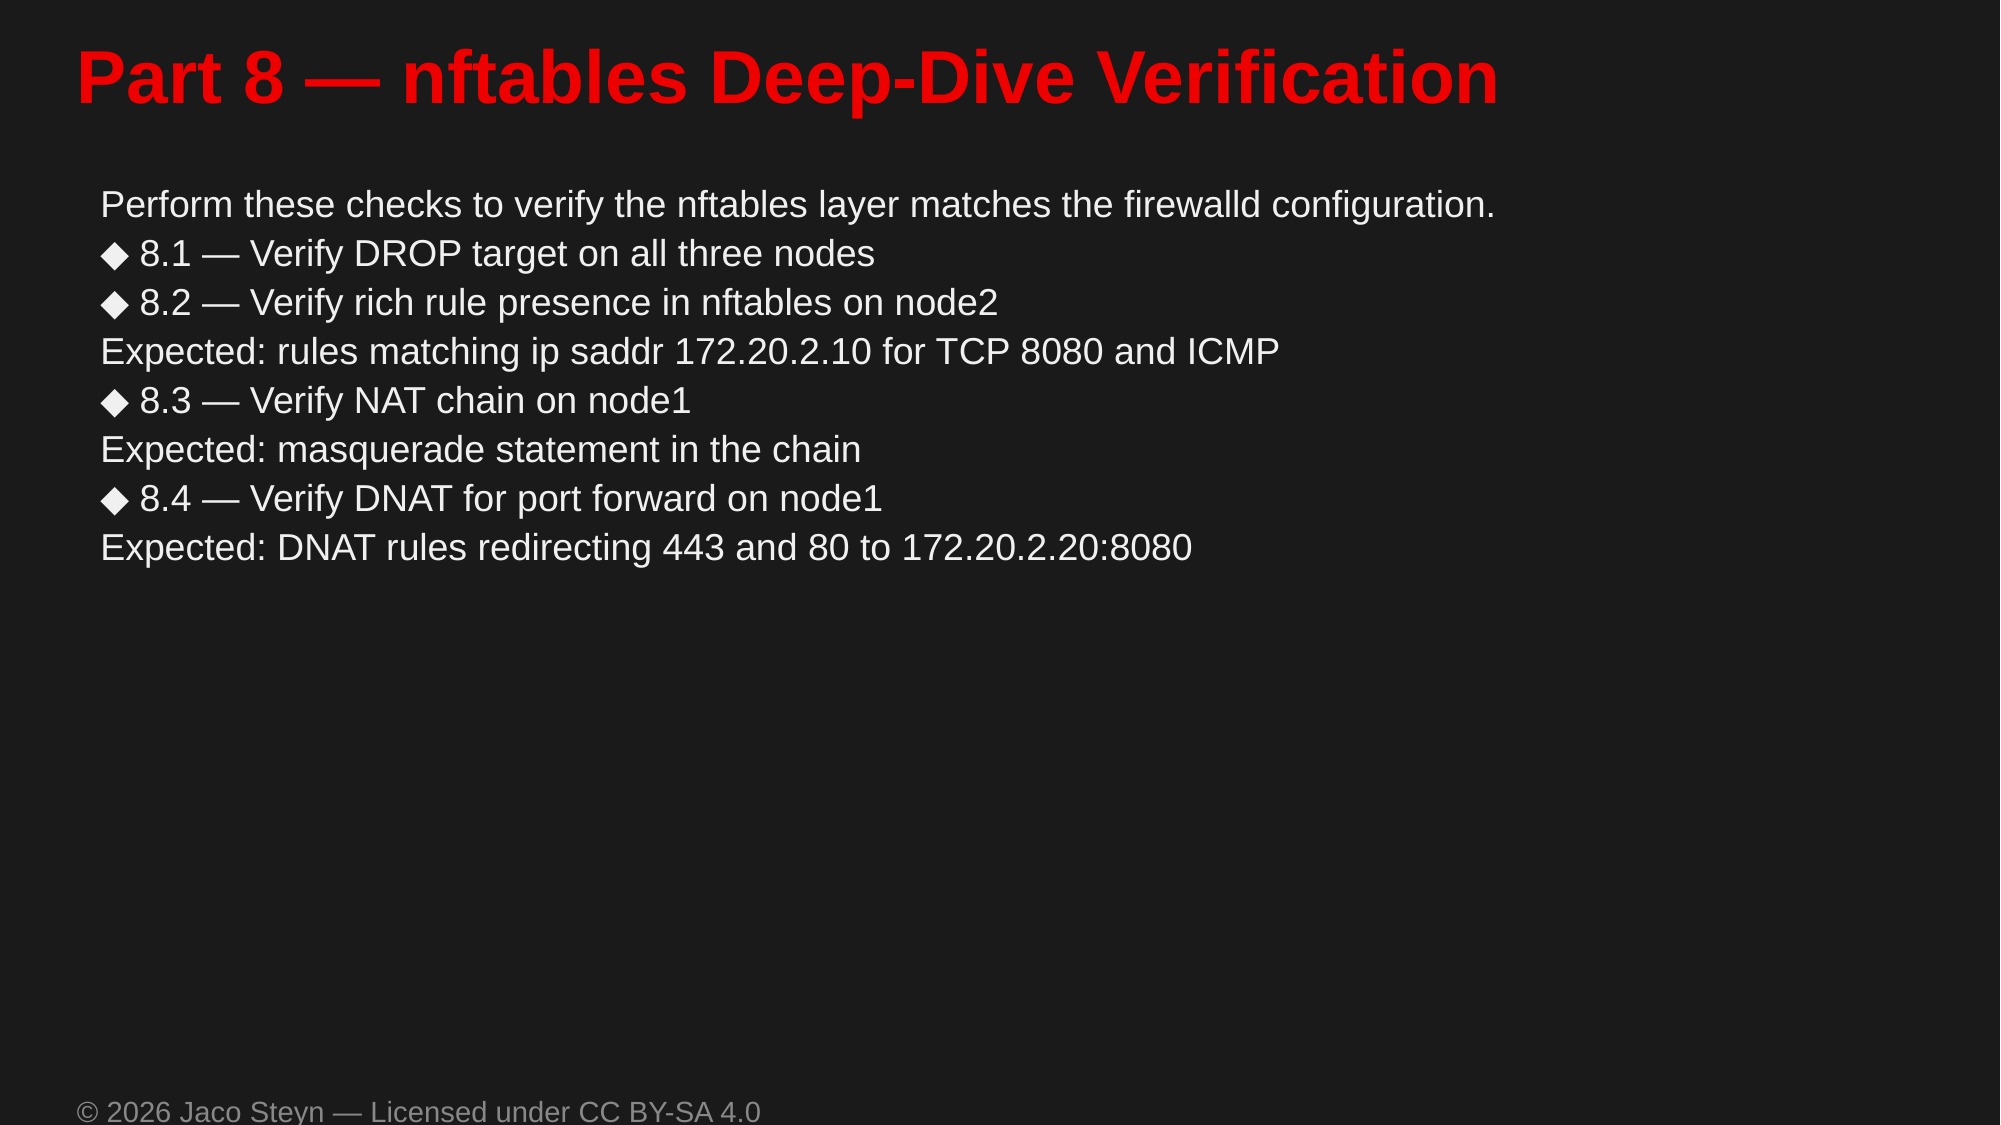

Part 8 — nftables Deep-Dive Verification
Perform these checks to verify the nftables layer matches the firewalld configuration.
◆ 8.1 — Verify DROP target on all three nodes
◆ 8.2 — Verify rich rule presence in nftables on node2
Expected: rules matching ip saddr 172.20.2.10 for TCP 8080 and ICMP
◆ 8.3 — Verify NAT chain on node1
Expected: masquerade statement in the chain
◆ 8.4 — Verify DNAT for port forward on node1
Expected: DNAT rules redirecting 443 and 80 to 172.20.2.20:8080
© 2026 Jaco Steyn — Licensed under CC BY-SA 4.0